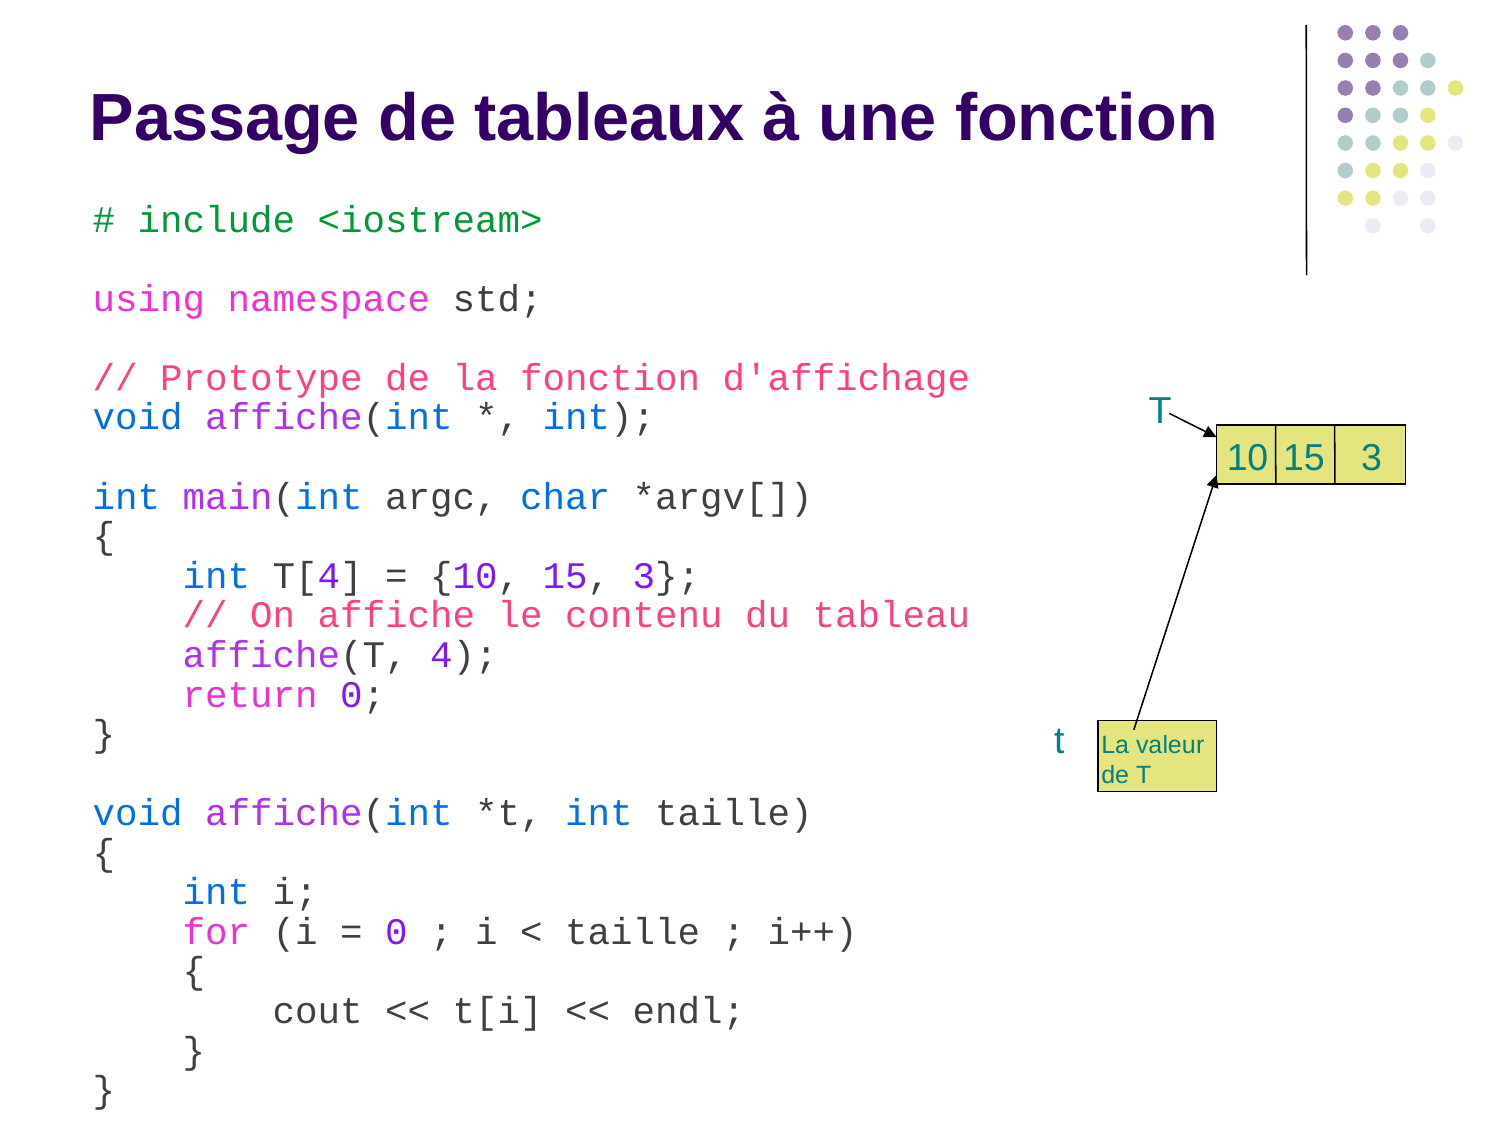

# Passage de tableaux à une fonction
# include <iostream>
using namespace std;
// Prototype de la fonction d'affichage
void affiche(int *, int);
int main(int argc, char *argv[])
{
 int T[4] = {10, 15, 3};
 // On affiche le contenu du tableau
 affiche(T, 4);
 return 0;
}
void affiche(int *t, int taille)
{
 int i;
 for (i = 0 ; i < taille ; i++)
 {
 cout << t[i] << endl;
 }
}
T
10
15
3
t
La valeur de T